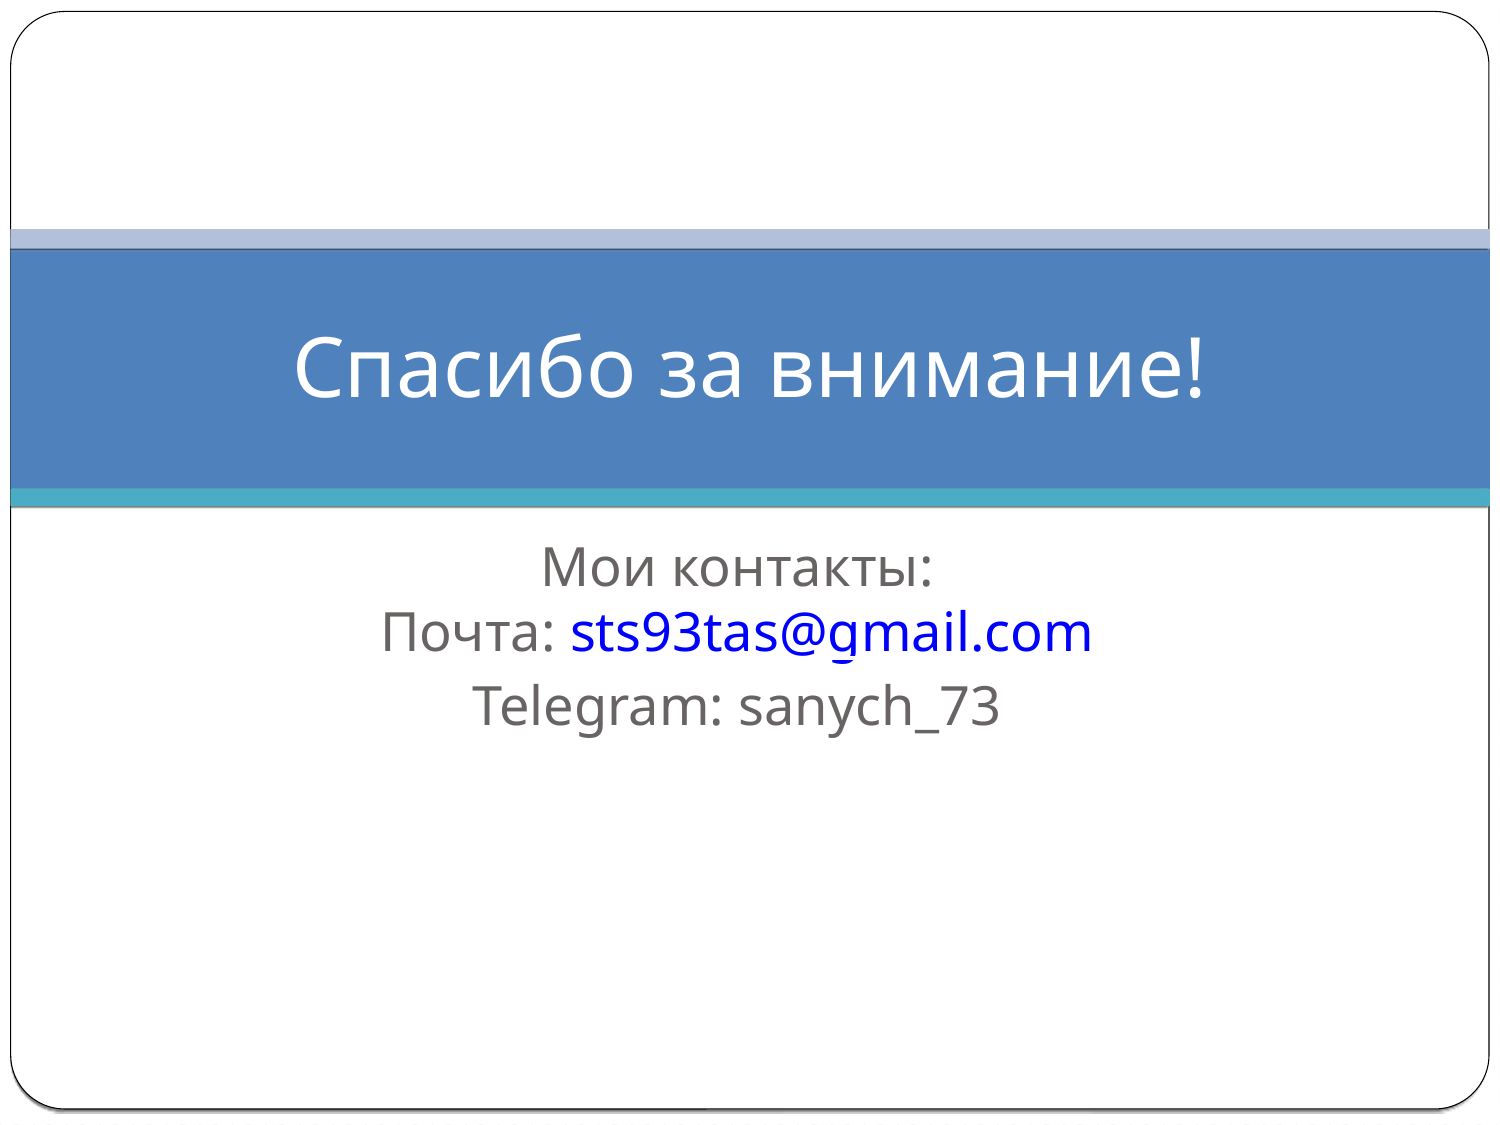

Спасибо за внимание!
Мои контакты:
Почта: sts93tas@gmail.com
Telegram: sanych_73